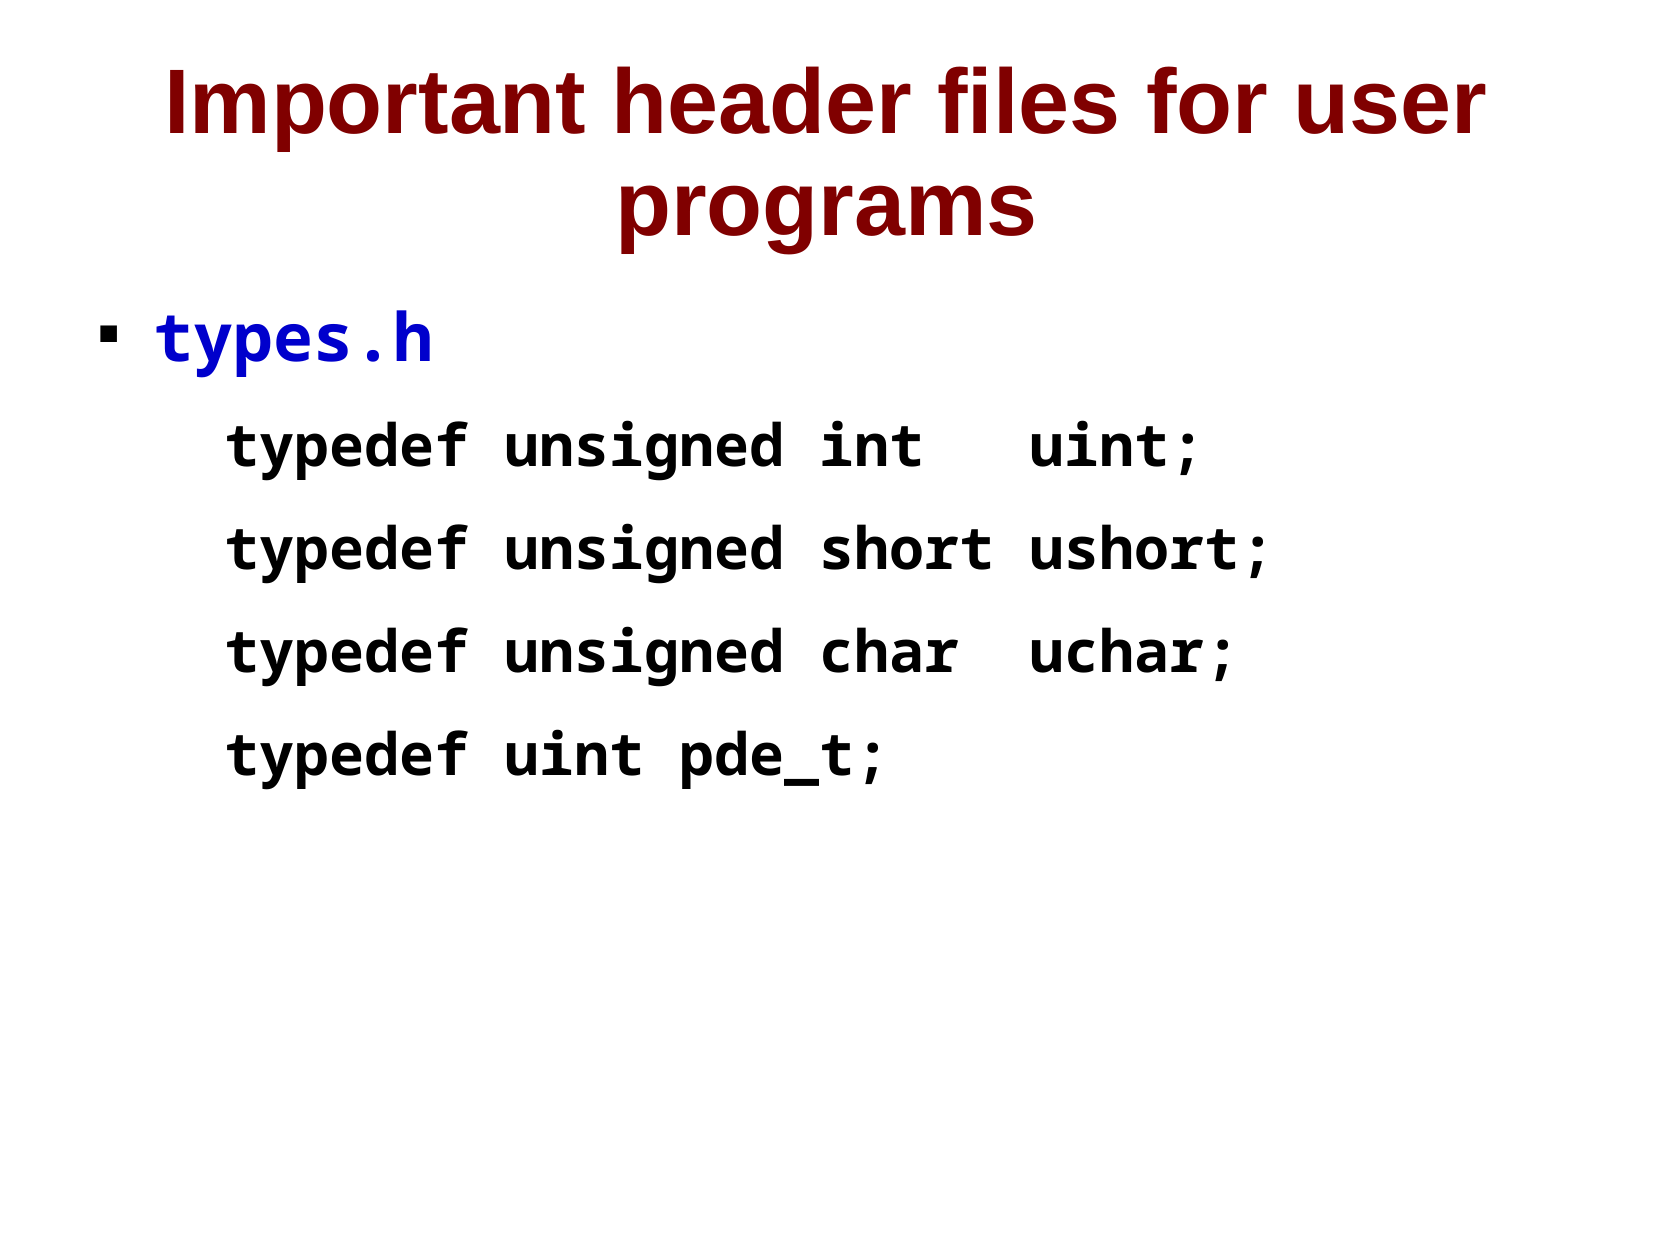

# Important header files for user programs
types.h
typedef unsigned int uint;
typedef unsigned short ushort;
typedef unsigned char uchar;
typedef uint pde_t;